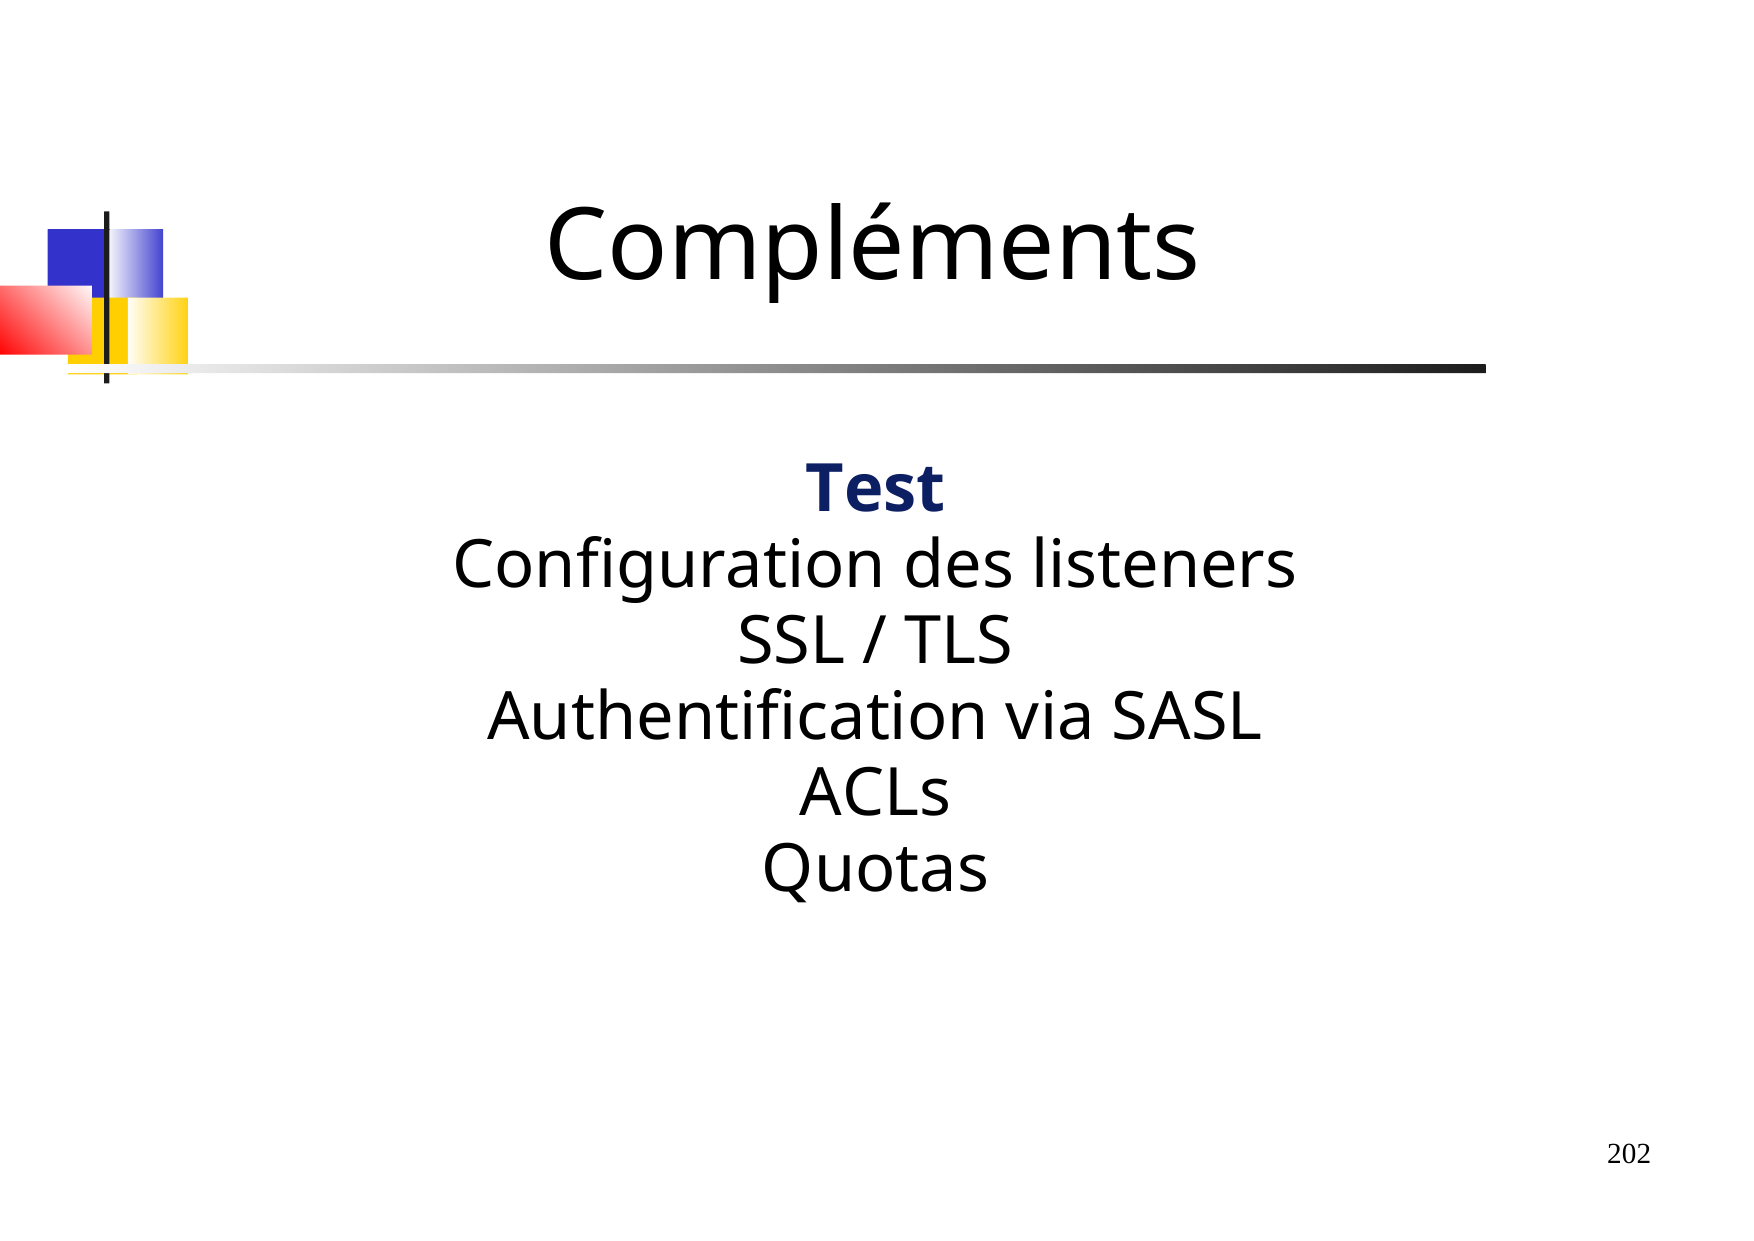

# Compléments
Test
Configuration des listeners
SSL / TLS
Authentification via SASL
ACLs
Quotas